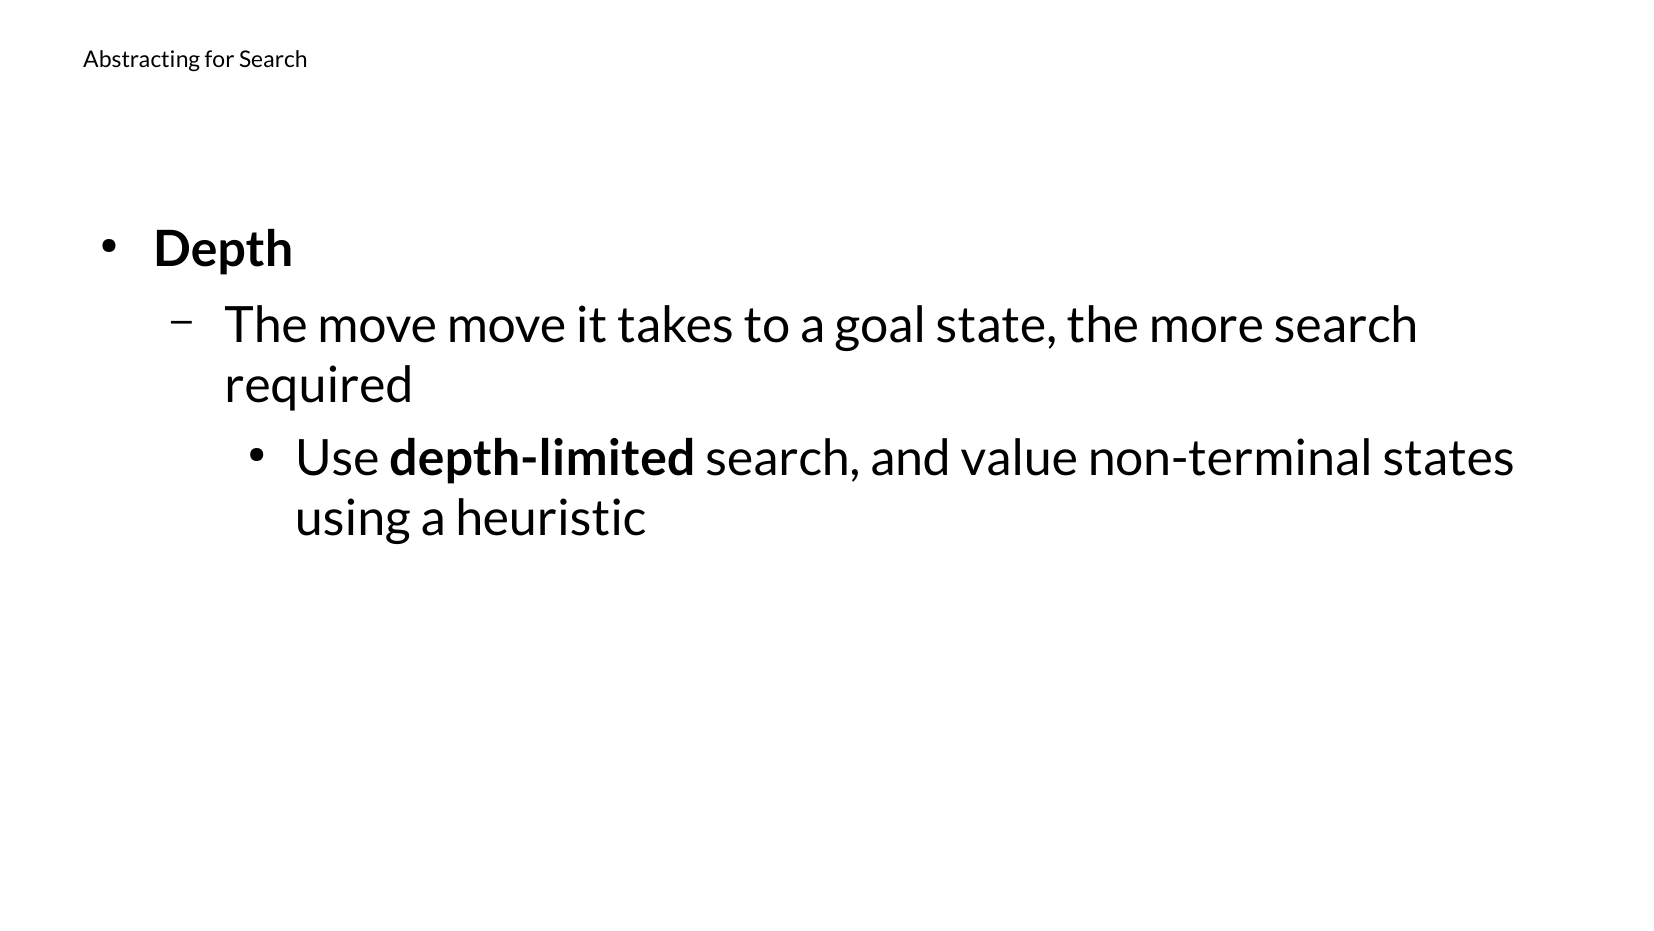

# Abstracting for Search
Depth
The move move it takes to a goal state, the more search required
Use depth-limited search, and value non-terminal states using a heuristic